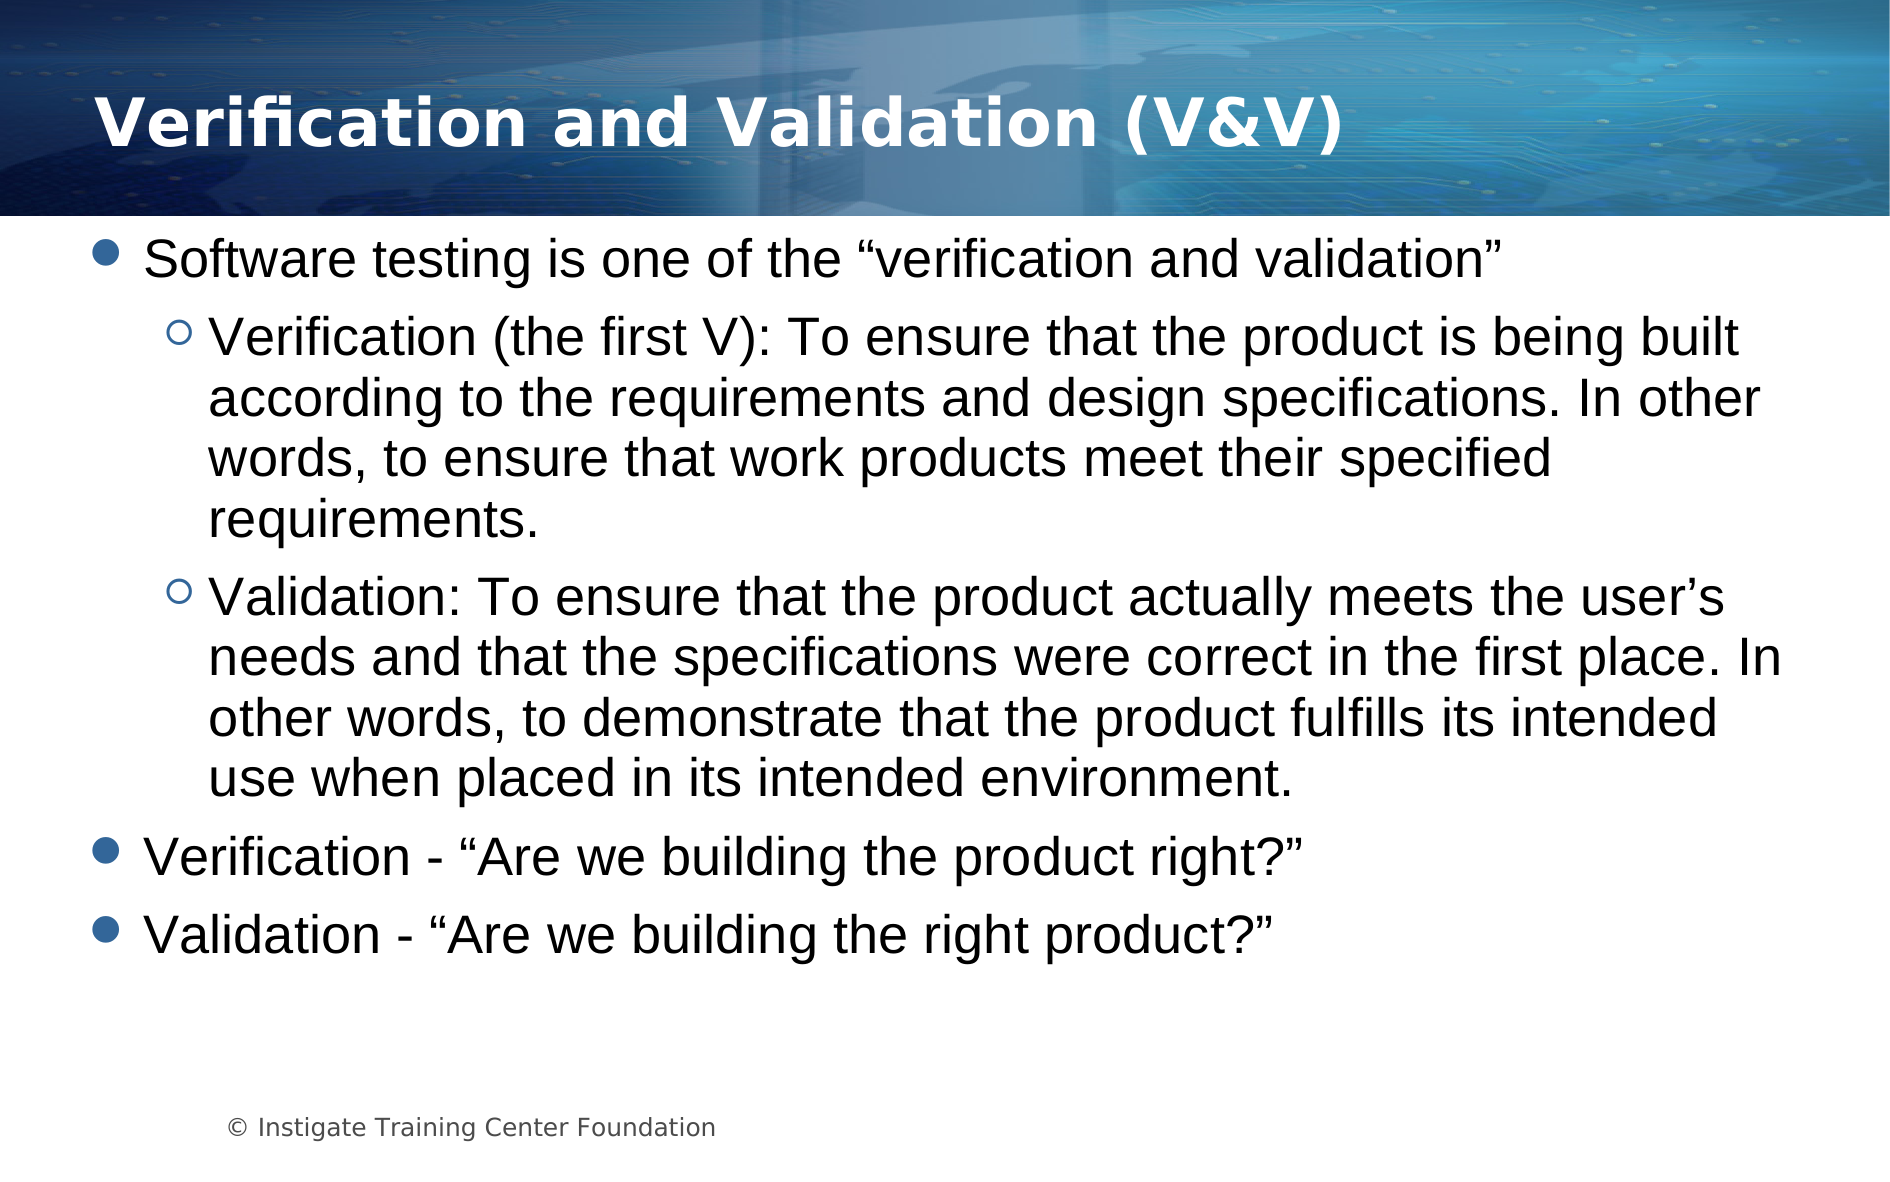

# Verification and Validation (V&V)
Software testing is one of the “verification and validation”
Verification (the first V): To ensure that the product is being built according to the requirements and design specifications. In other words, to ensure that work products meet their specified requirements.
Validation: To ensure that the product actually meets the user’s needs and that the specifications were correct in the first place. In other words, to demonstrate that the product fulfills its intended use when placed in its intended environment.
Verification - “Are we building the product right?”
Validation - “Are we building the right product?”